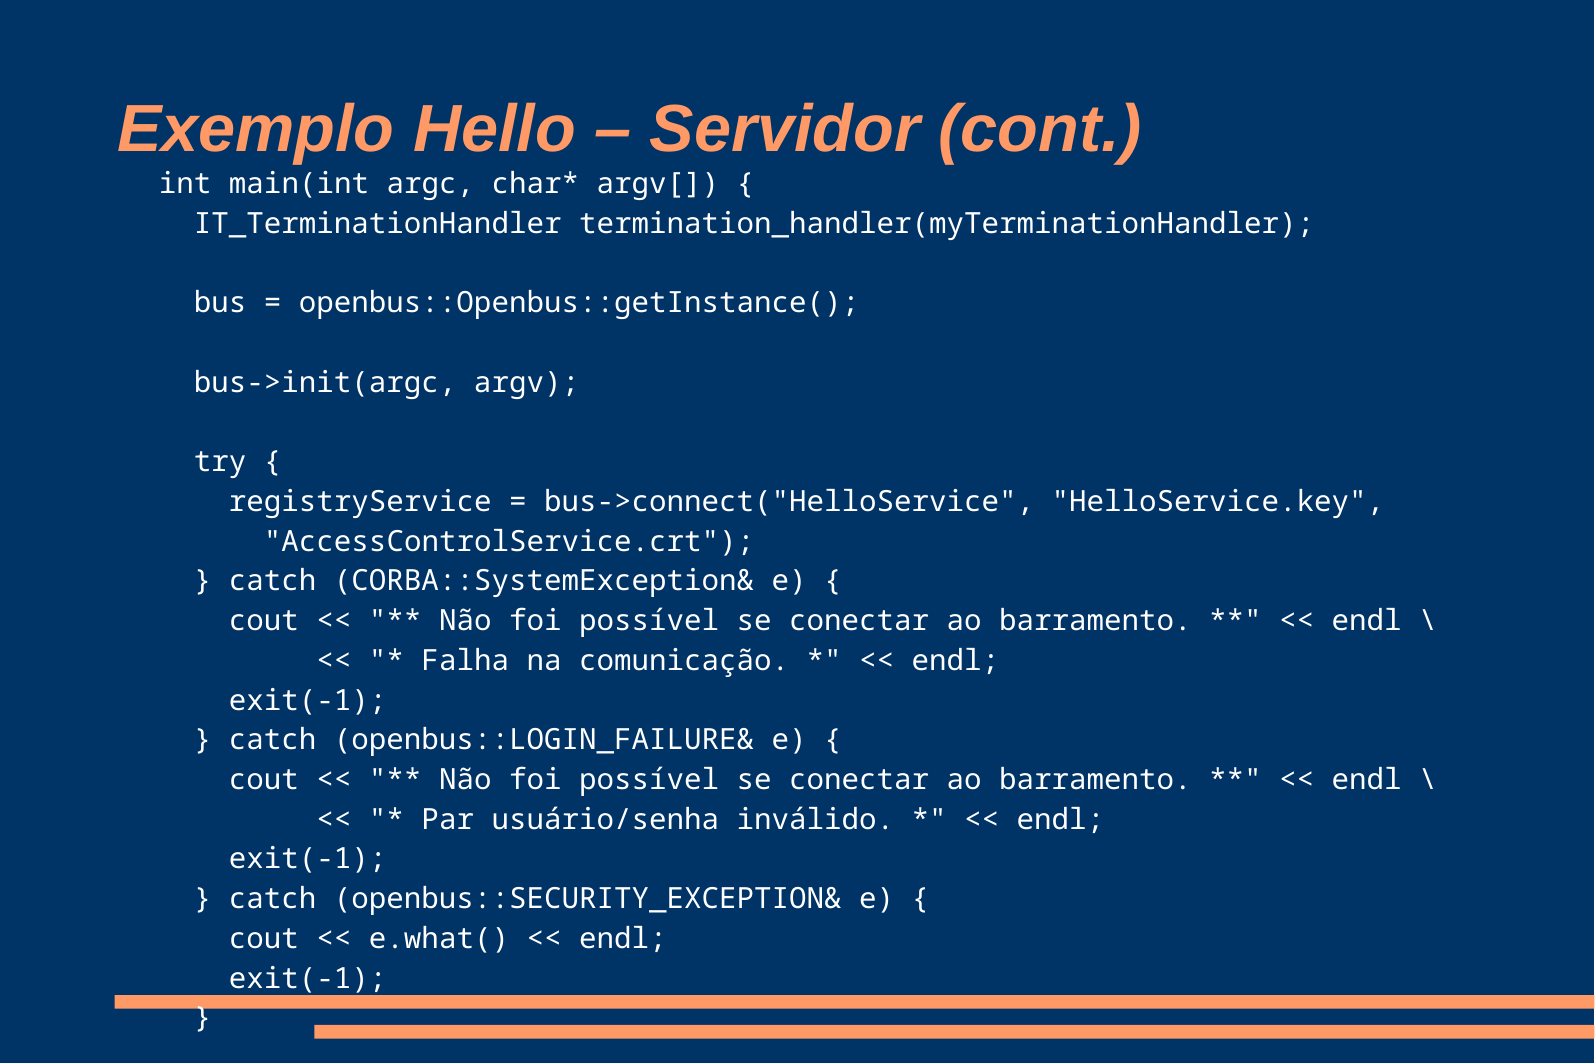

# Exemplo Hello – Servidor (cont.)
int main(int argc, char* argv[]) {
 IT_TerminationHandler termination_handler(myTerminationHandler);
 bus = openbus::Openbus::getInstance();
 bus->init(argc, argv);
 try {
 registryService = bus->connect("HelloService", "HelloService.key",
 "AccessControlService.crt");
 } catch (CORBA::SystemException& e) {
 cout << "** Não foi possível se conectar ao barramento. **" << endl \
 << "* Falha na comunicação. *" << endl;
 exit(-1);
 } catch (openbus::LOGIN_FAILURE& e) {
 cout << "** Não foi possível se conectar ao barramento. **" << endl \
 << "* Par usuário/senha inválido. *" << endl;
 exit(-1);
 } catch (openbus::SECURITY_EXCEPTION& e) {
 cout << e.what() << endl;
 exit(-1);
 }